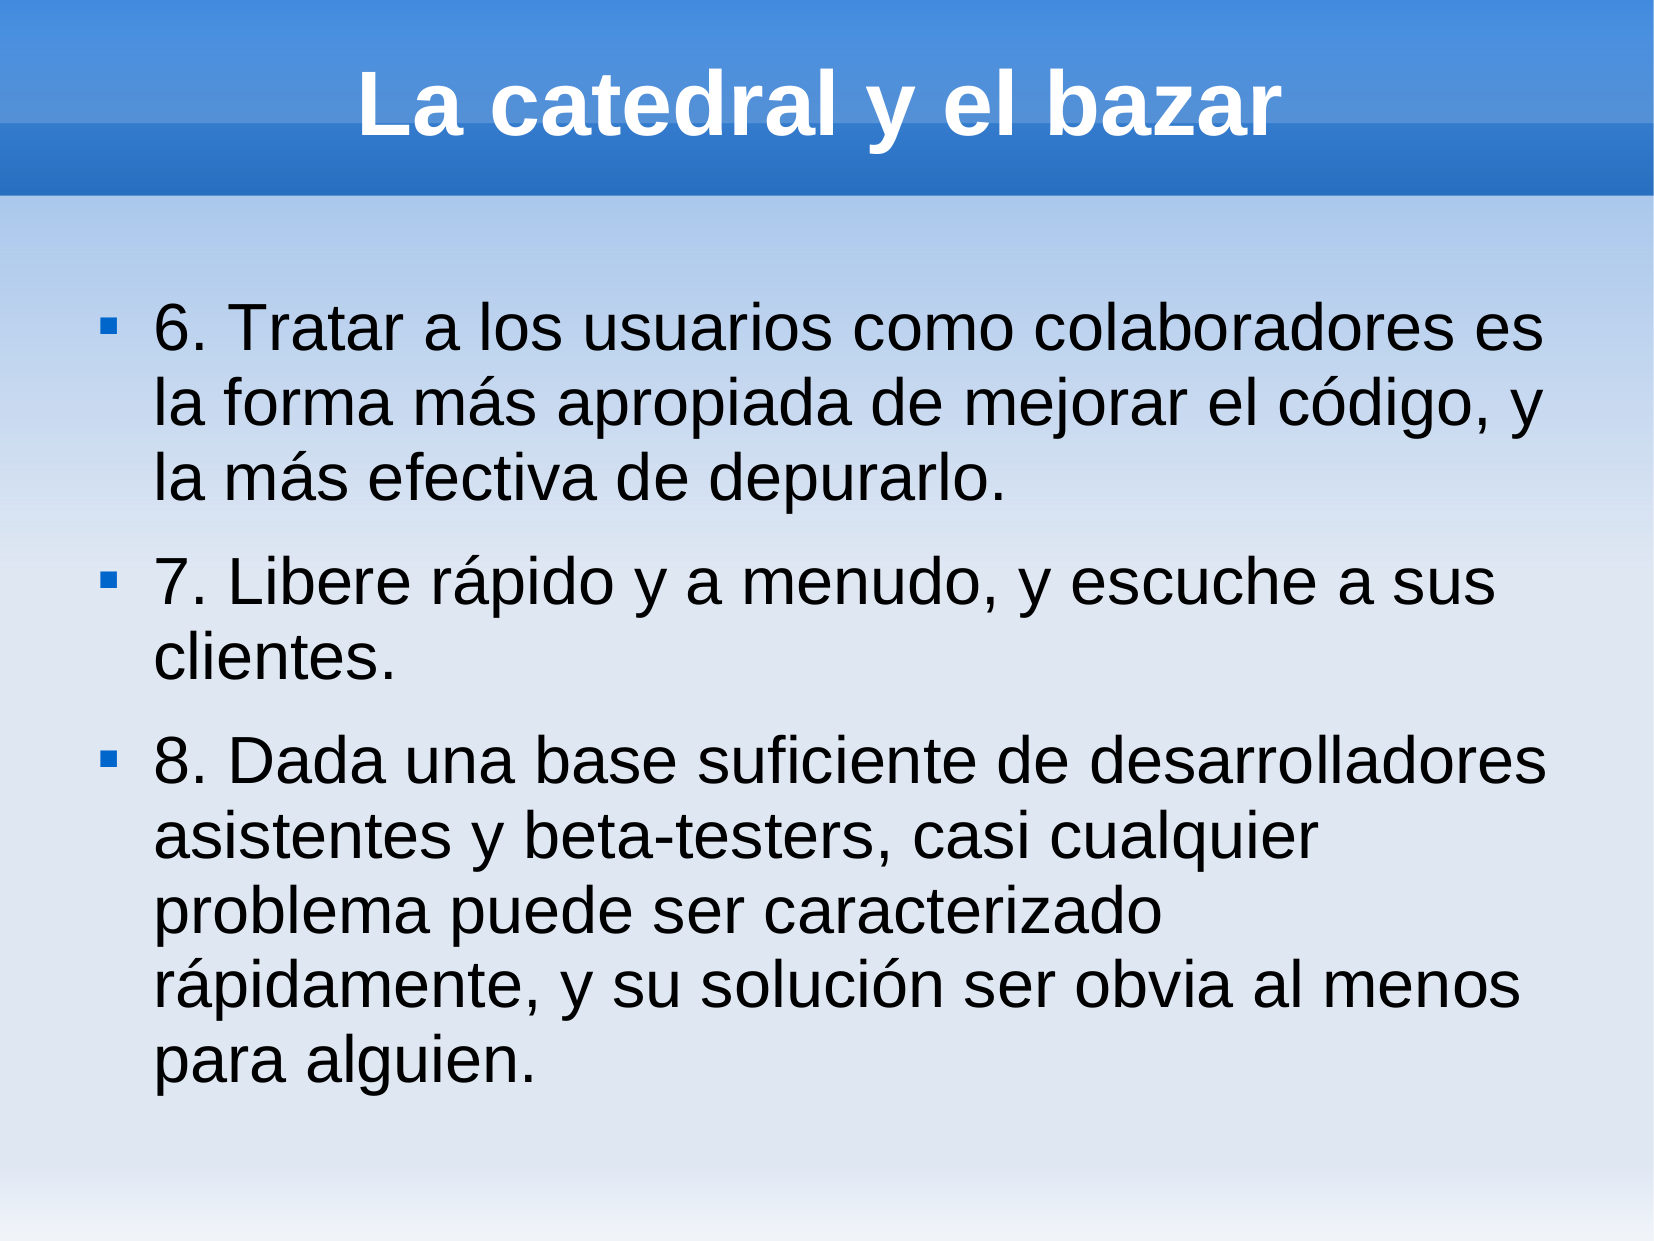

# La catedral y el bazar
6. Tratar a los usuarios como colaboradores es la forma más apropiada de mejorar el código, y la más efectiva de depurarlo.
7. Libere rápido y a menudo, y escuche a sus clientes.
8. Dada una base suficiente de desarrolladores asistentes y beta-testers, casi cualquier problema puede ser caracterizado rápidamente, y su solución ser obvia al menos para alguien.